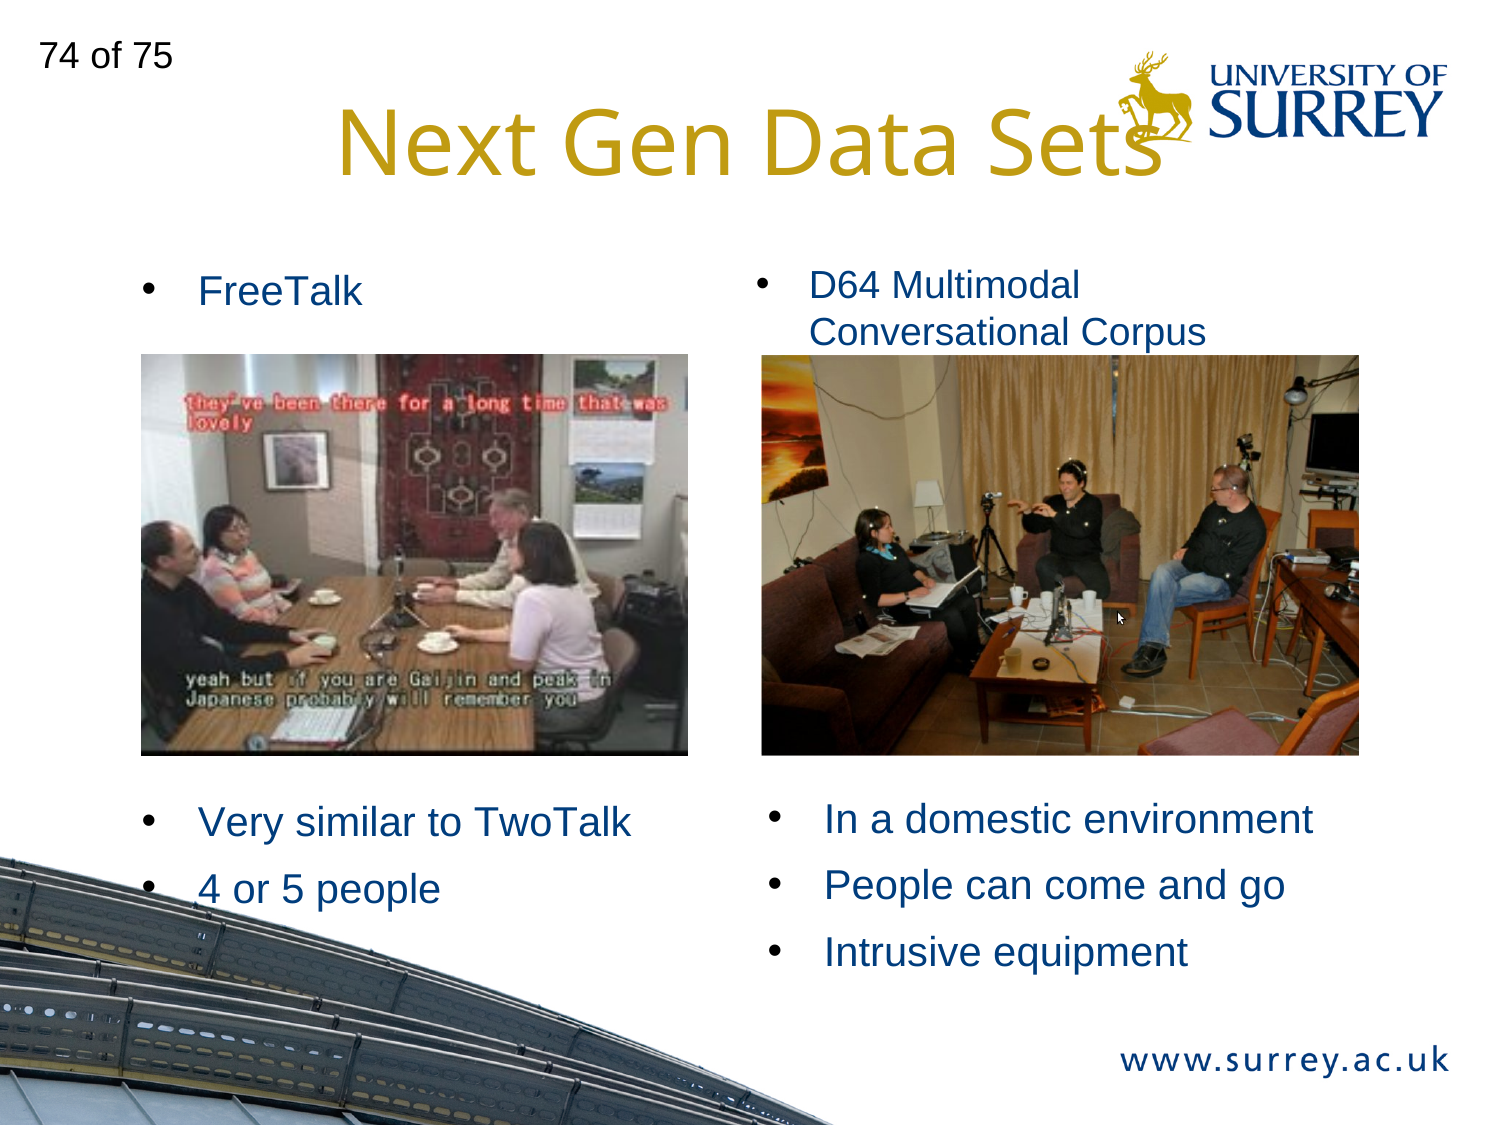

# Next Gen Data Sets
D64 Multimodal Conversational Corpus
FreeTalk
In a domestic environment
People can come and go
Intrusive equipment
Very similar to TwoTalk
4 or 5 people